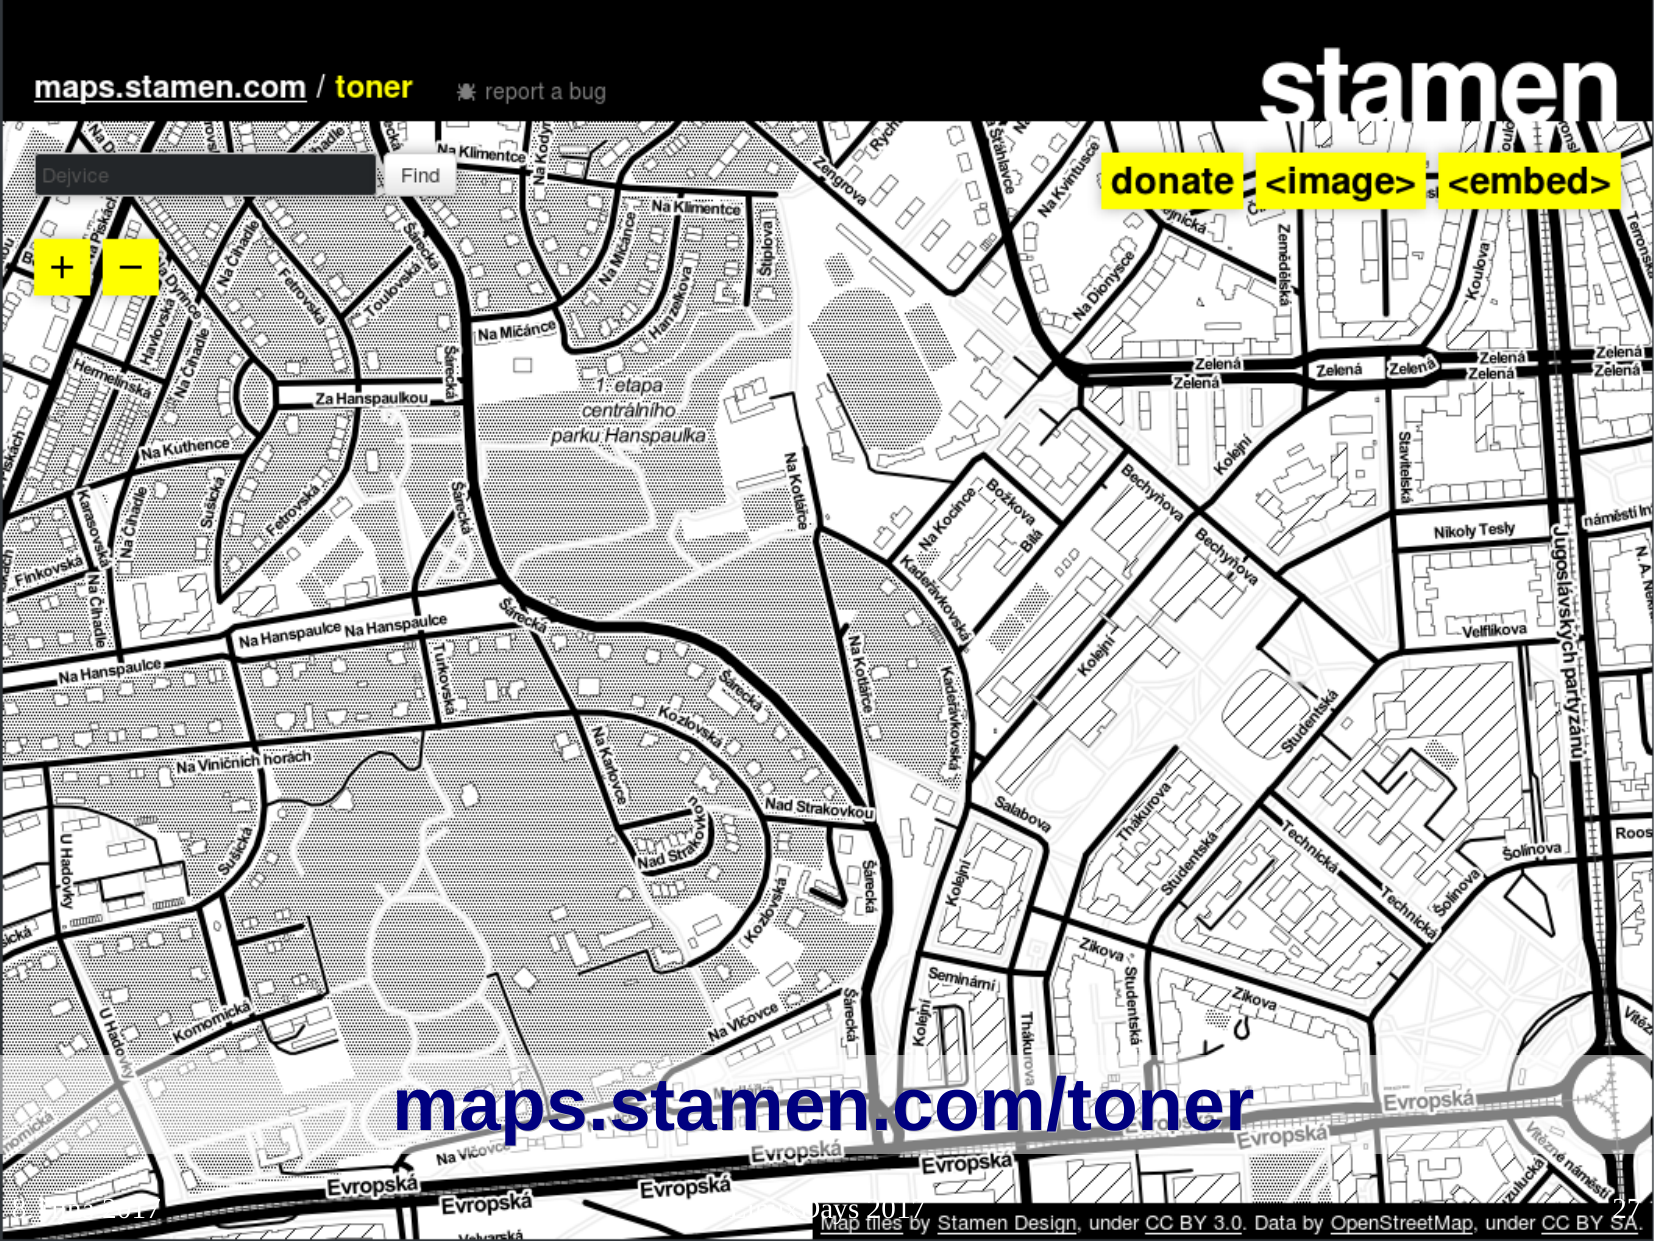

maps.stamen.com/toner
18. listopadu 2015
Marián Kyral - GISday 2015, Praha
27